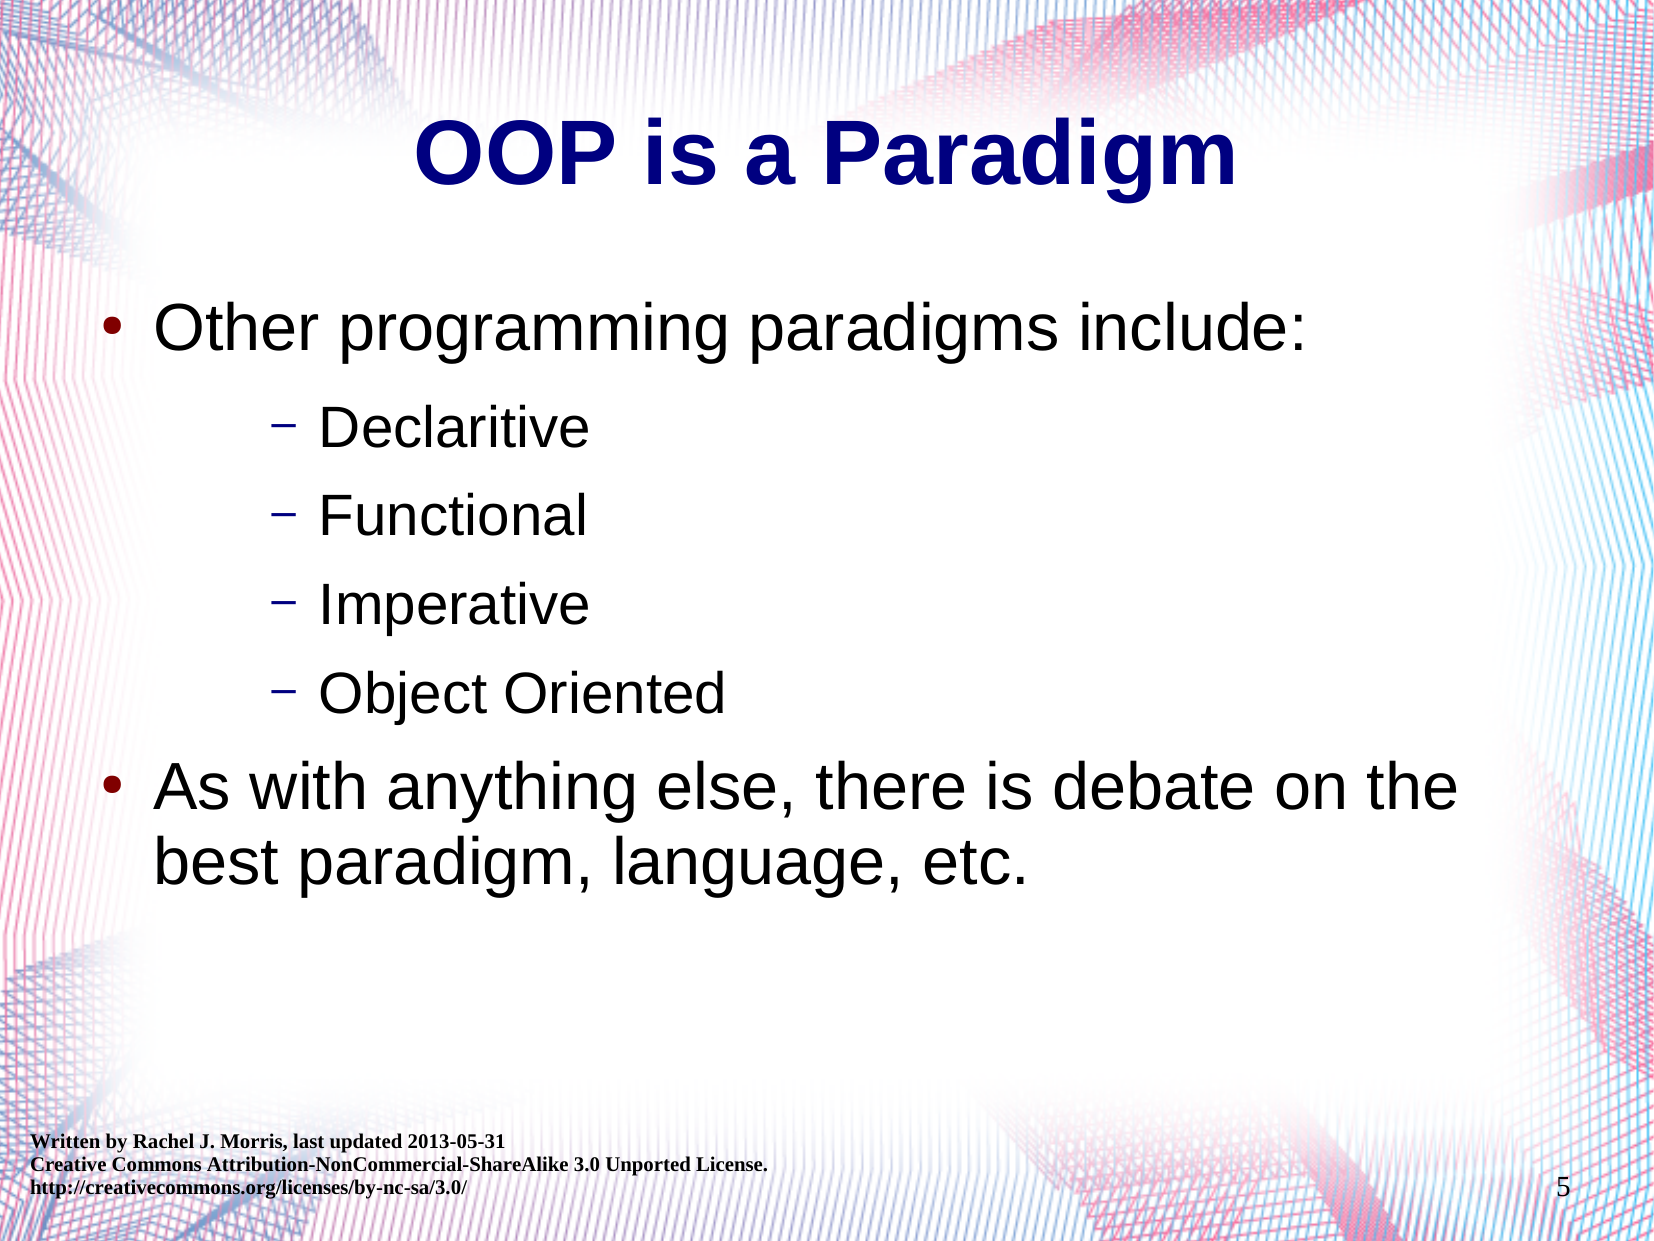

# OOP is a Paradigm
Other programming paradigms include:
Declaritive
Functional
Imperative
Object Oriented
As with anything else, there is debate on the best paradigm, language, etc.
5